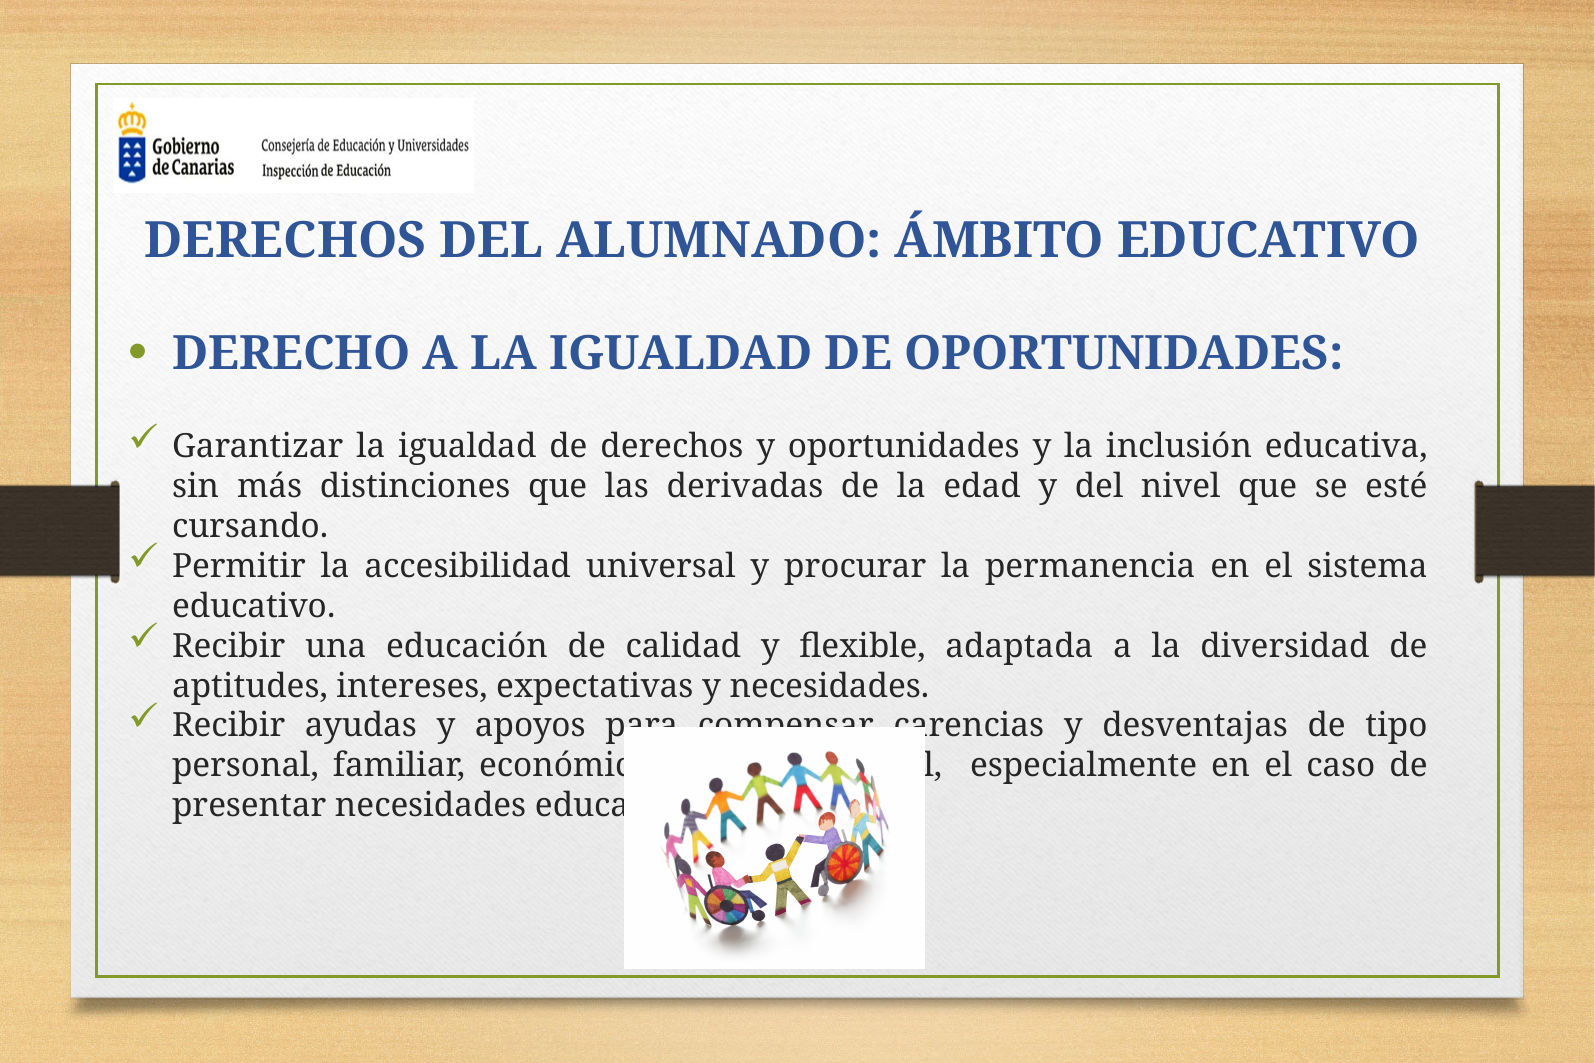

DERECHOS DEL ALUMNADO: ÁMBITO EDUCATIVO
DERECHO A LA IGUALDAD DE OPORTUNIDADES:
Garantizar la igualdad de derechos y oportunidades y la inclusión educativa, sin más distinciones que las derivadas de la edad y del nivel que se esté cursando.
Permitir la accesibilidad universal y procurar la permanencia en el sistema educativo.
Recibir una educación de calidad y flexible, adaptada a la diversidad de aptitudes, intereses, expectativas y necesidades.
Recibir ayudas y apoyos para compensar carencias y desventajas de tipo personal, familiar, económico, social y cultural, especialmente en el caso de presentar necesidades educativas especiales.